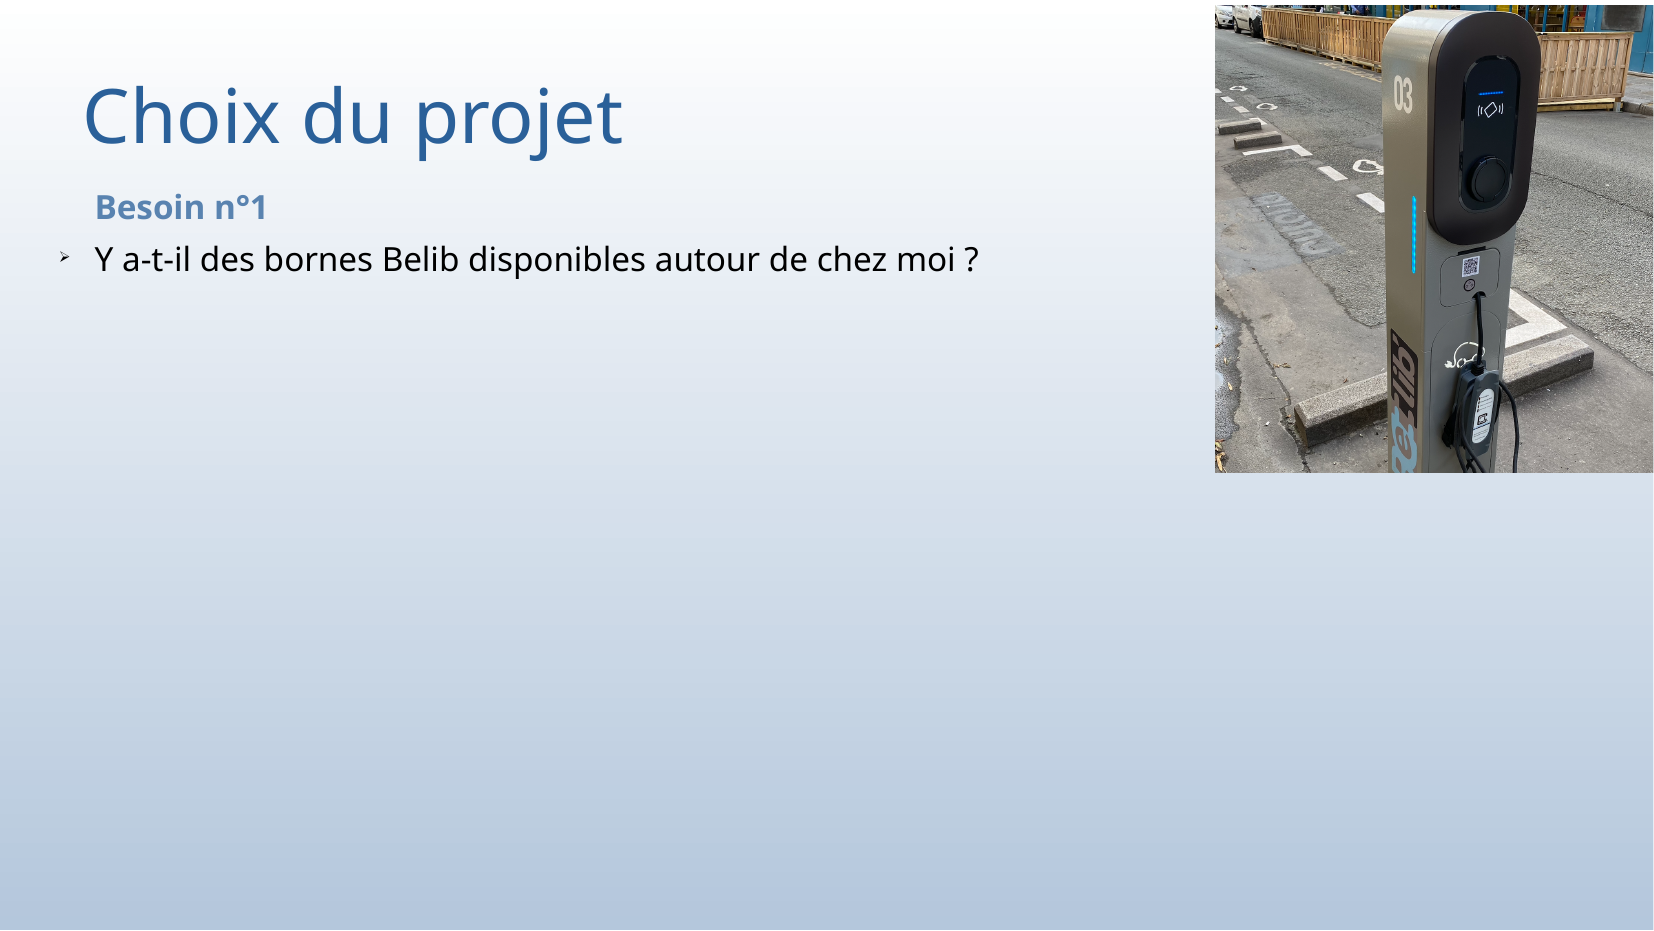

# Choix du projet
Besoin n°1
Y a-t-il des bornes Belib disponibles autour de chez moi ?